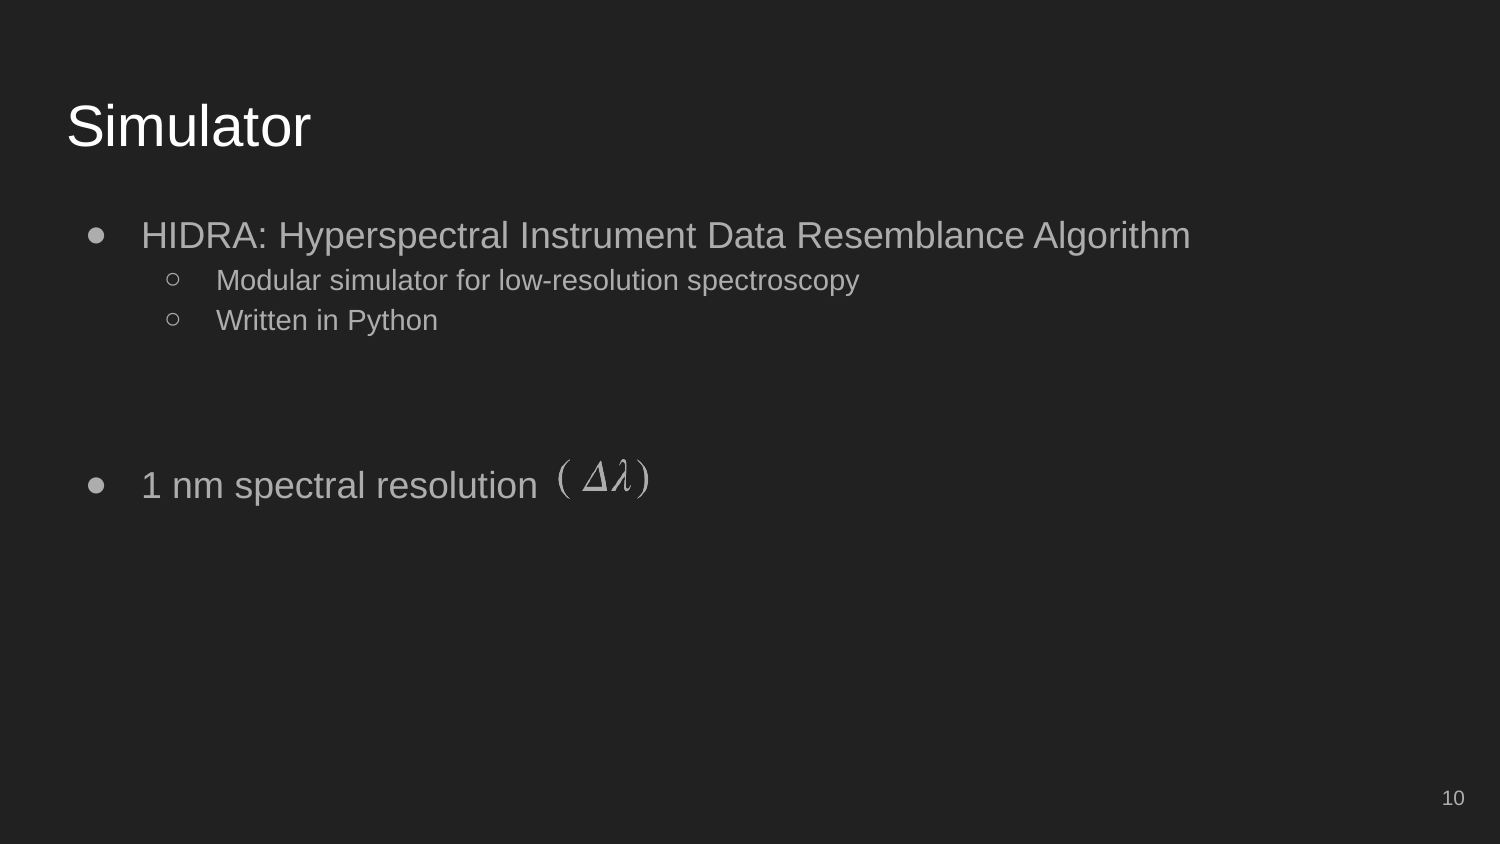

# Simulator
HIDRA: Hyperspectral Instrument Data Resemblance Algorithm
Modular simulator for low-resolution spectroscopy
Written in Python
1 nm spectral resolution